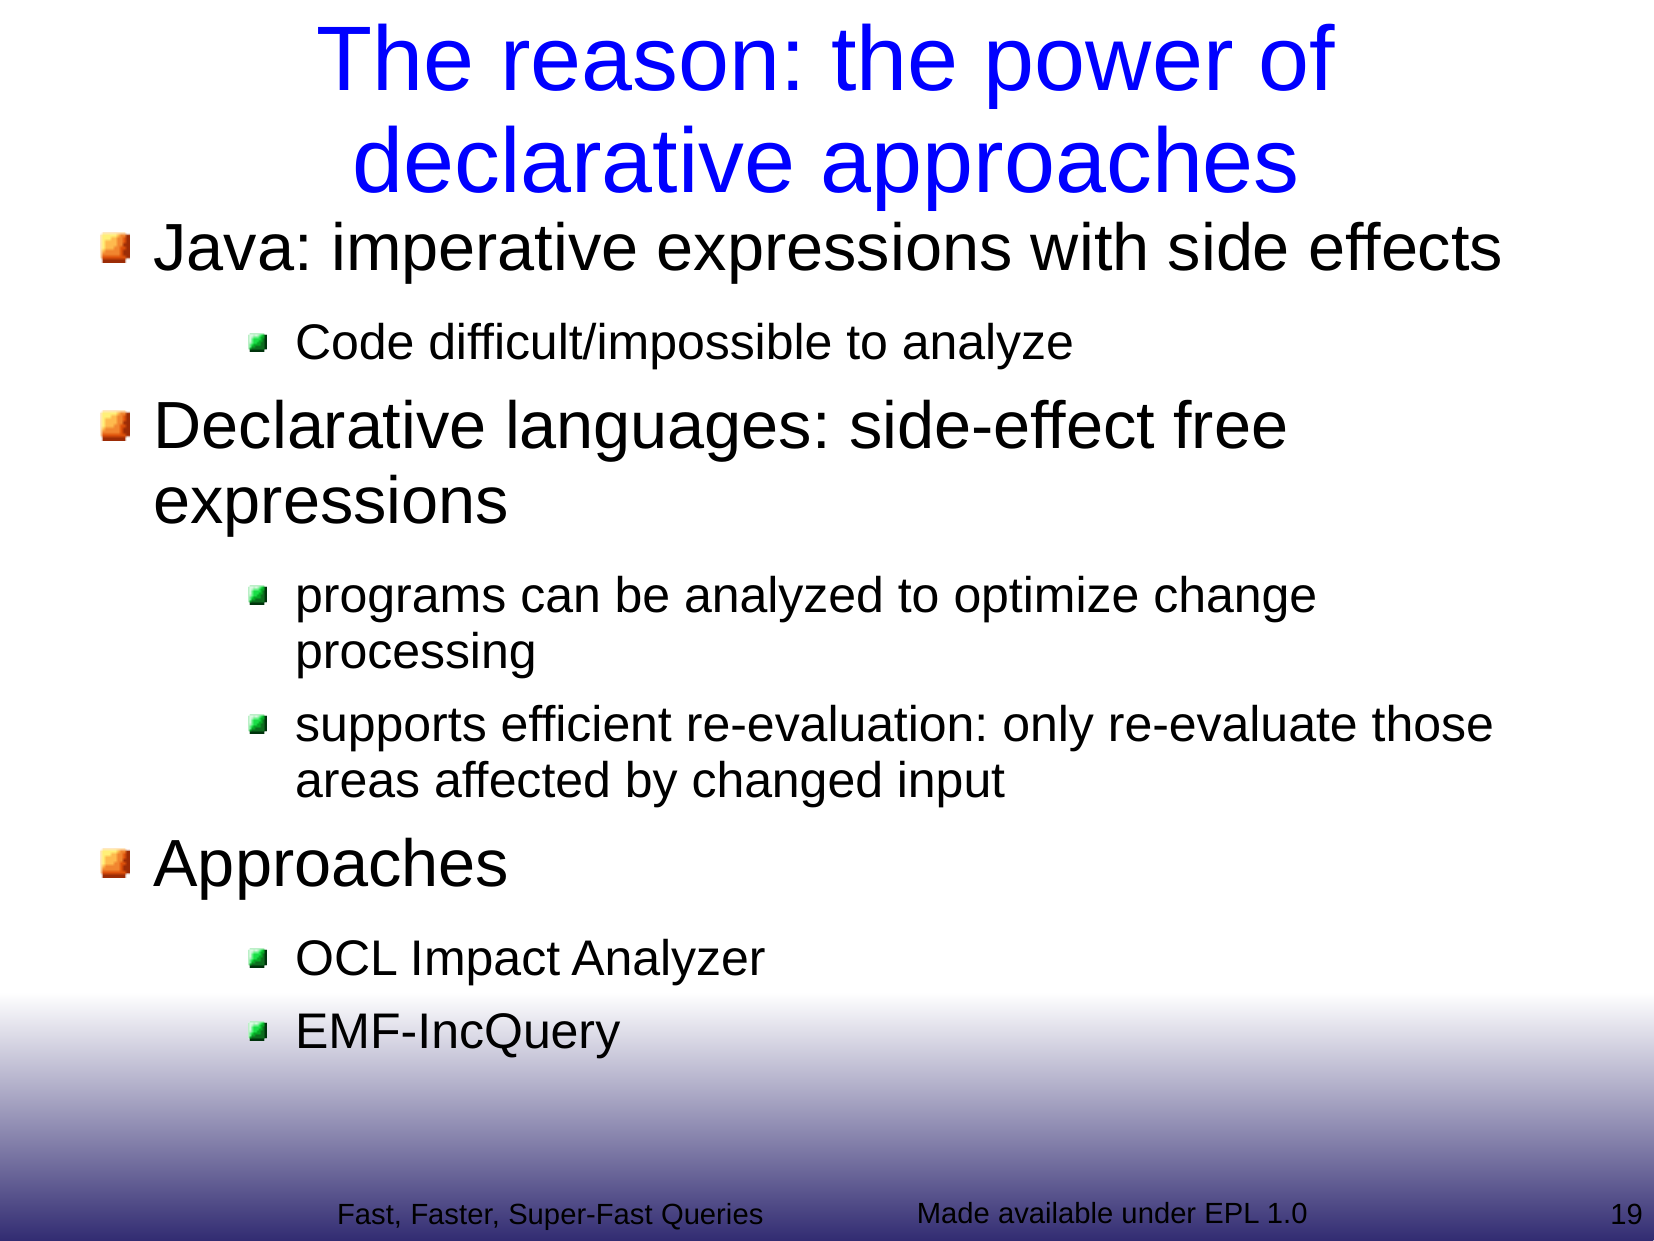

# The reason: the power of declarative approaches
Java: imperative expressions with side effects
Code difficult/impossible to analyze
Declarative languages: side-effect free expressions
programs can be analyzed to optimize change processing
supports efficient re-evaluation: only re-evaluate those areas affected by changed input
Approaches
OCL Impact Analyzer
EMF-IncQuery
Fast, Faster, Super-Fast Queries
19